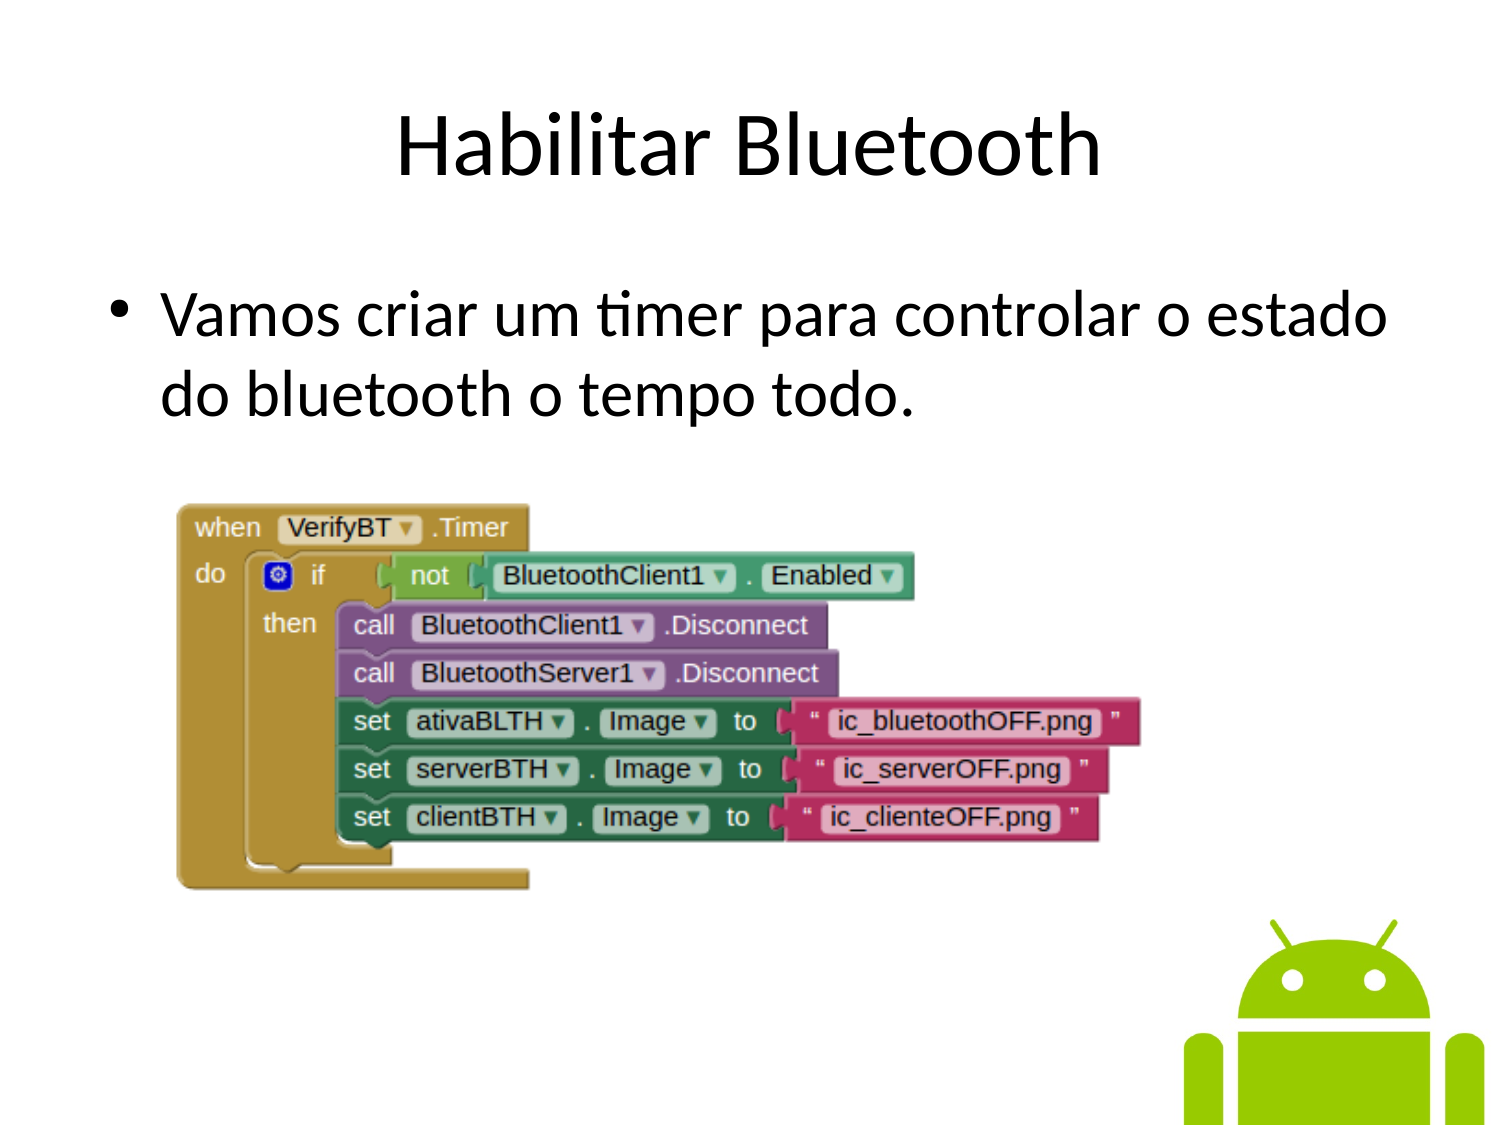

# Habilitar Bluetooth
Vamos criar um timer para controlar o estado do bluetooth o tempo todo.